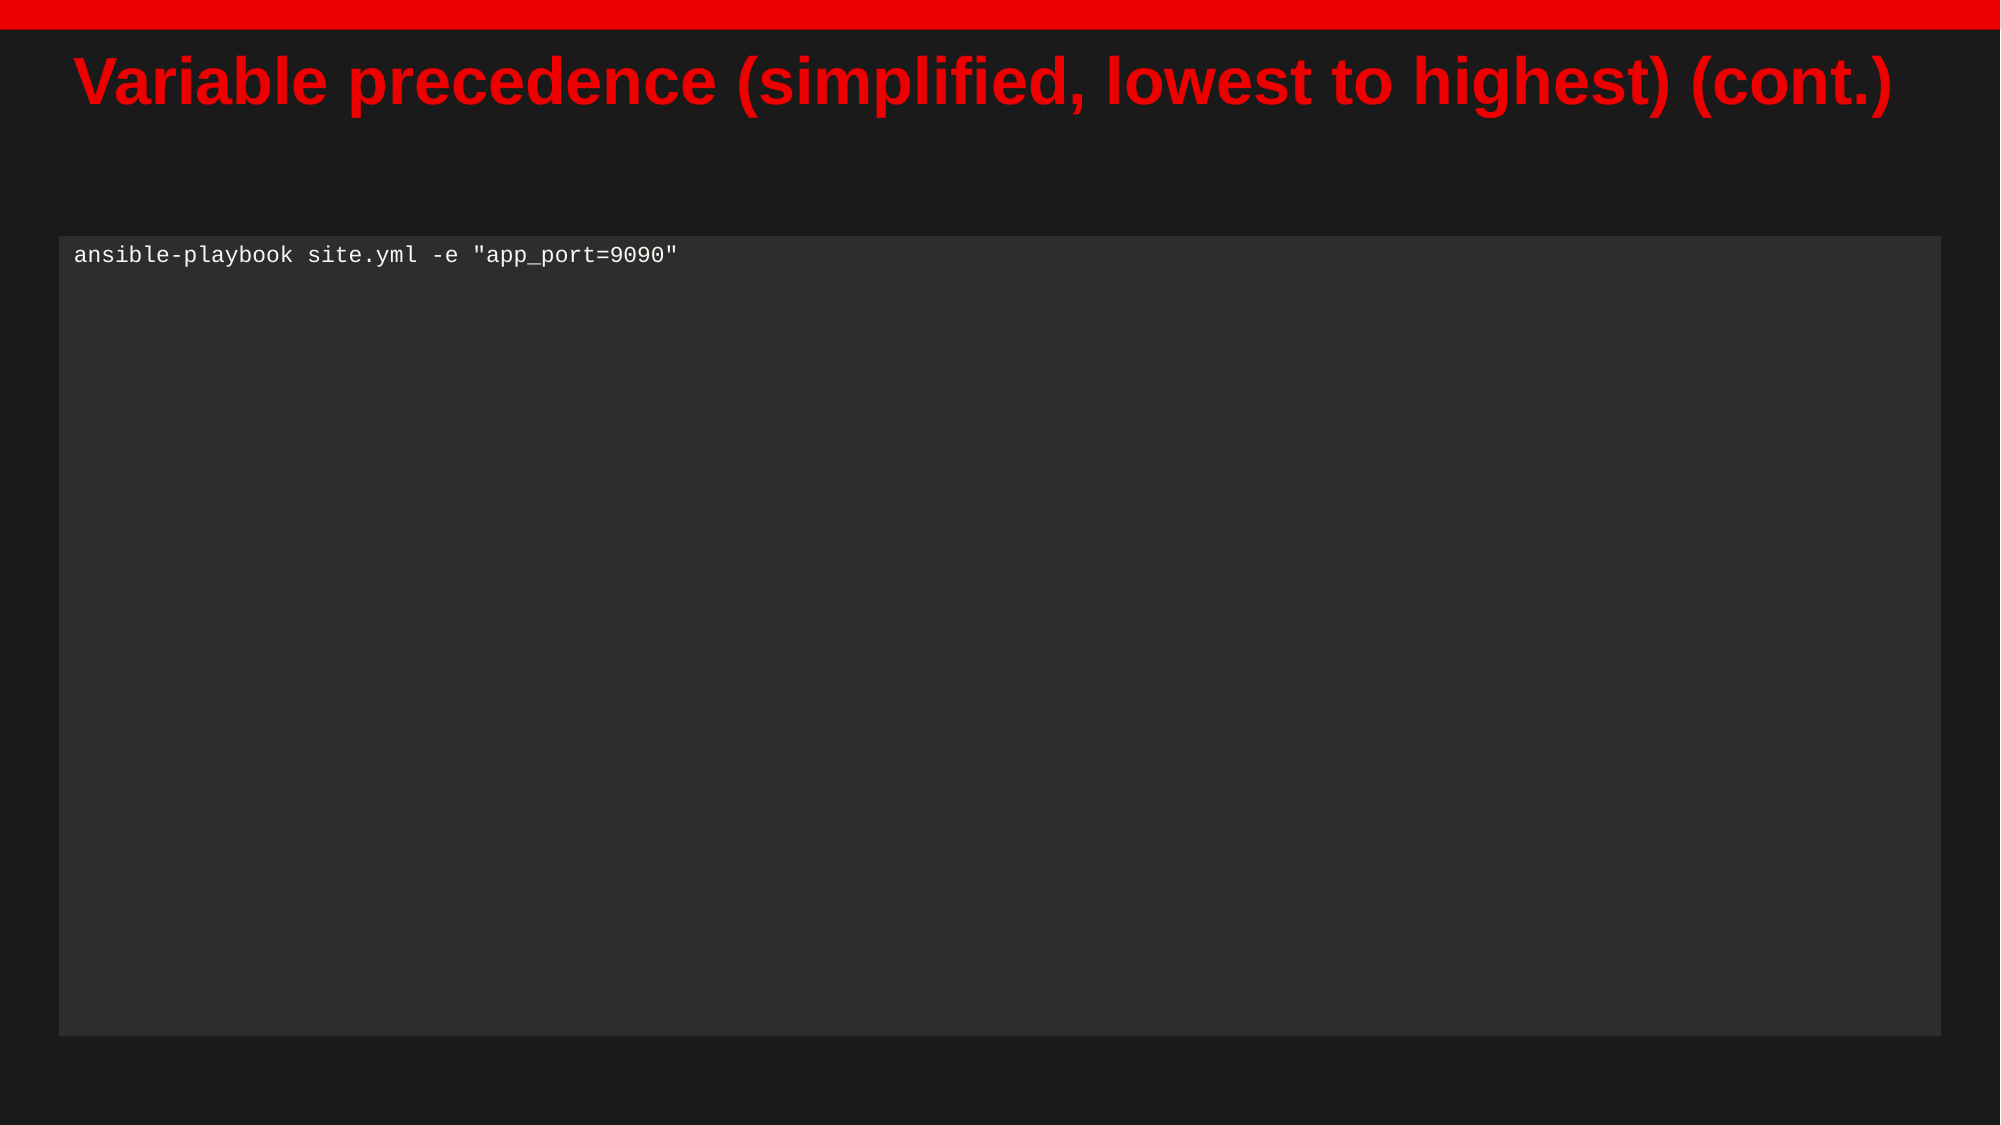

Variable precedence (simplified, lowest to highest) (cont.)
ansible-playbook site.yml -e "app_port=9090"